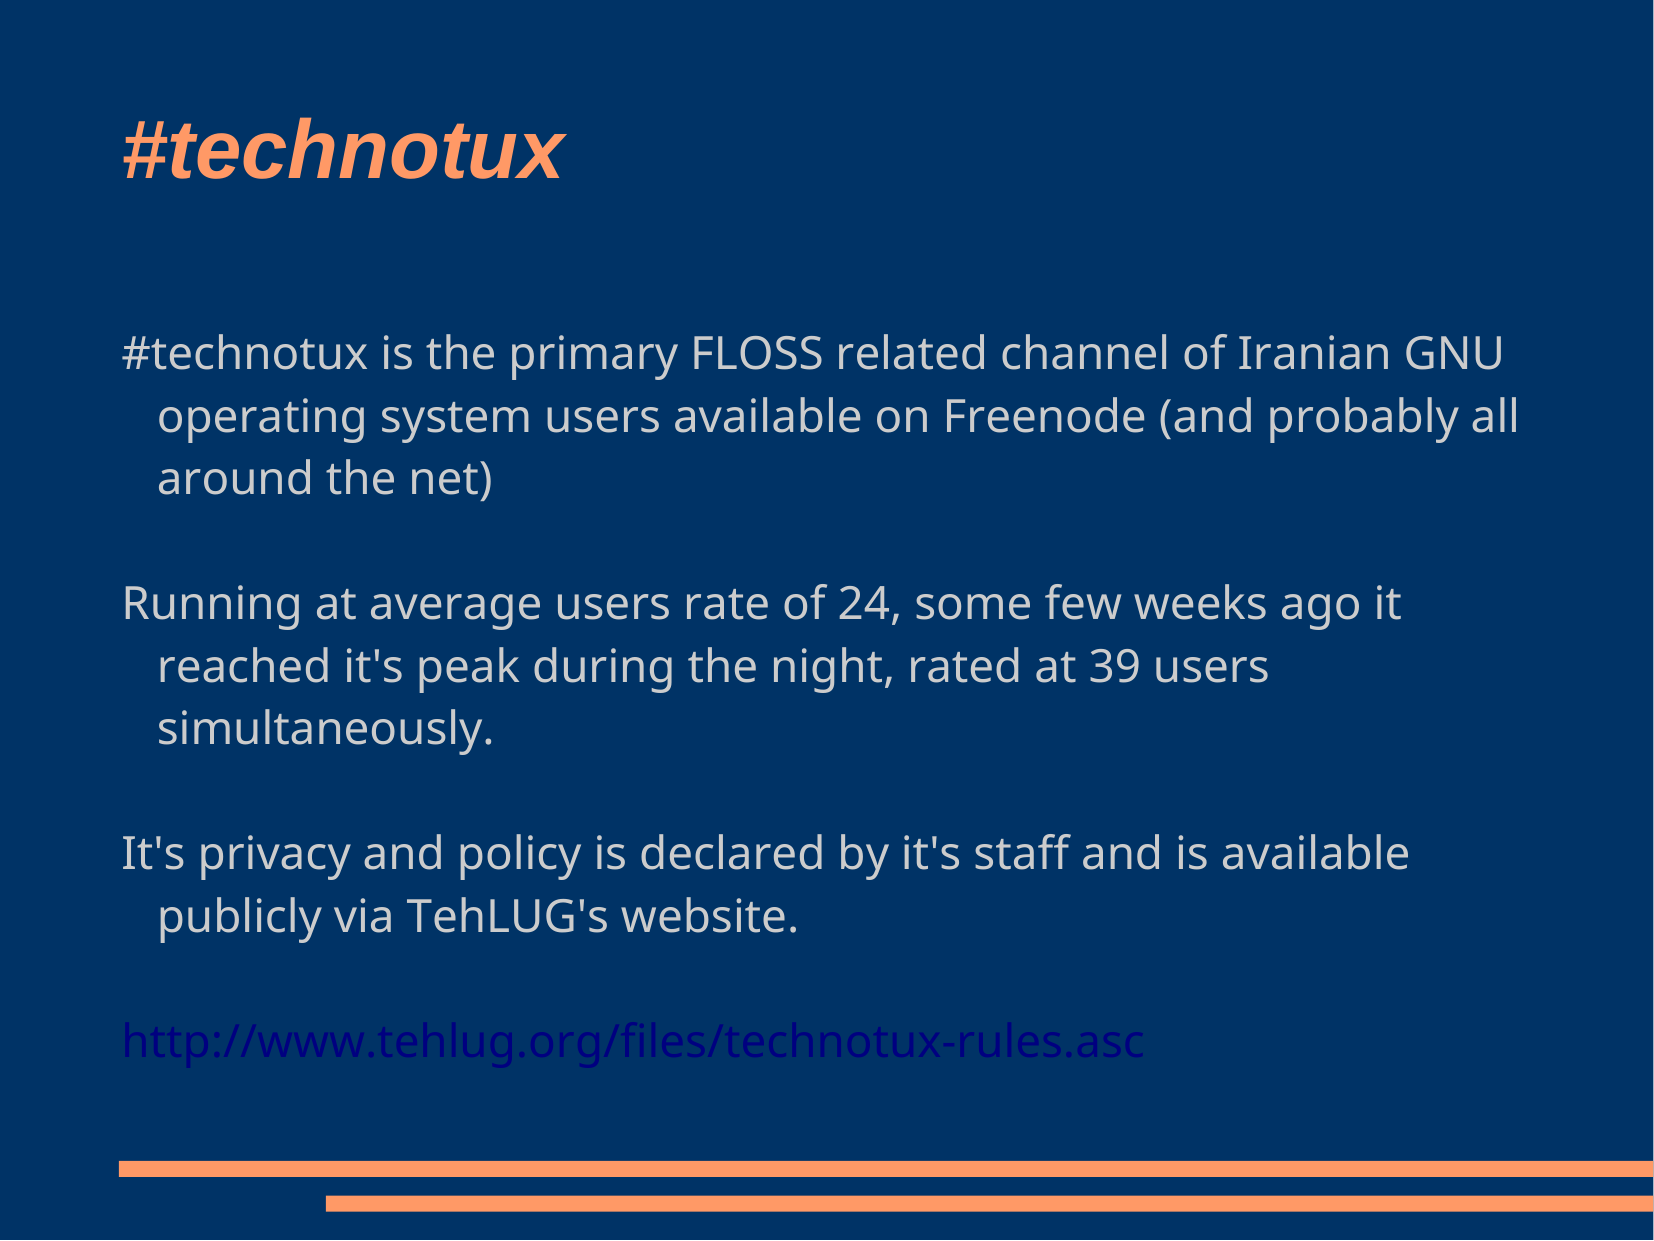

# #technotux
#technotux is the primary FLOSS related channel of Iranian GNU operating system users available on Freenode (and probably all around the net)
Running at average users rate of 24, some few weeks ago it reached it's peak during the night, rated at 39 users simultaneously.
It's privacy and policy is declared by it's staff and is available publicly via TehLUG's website.
http://www.tehlug.org/files/technotux-rules.asc